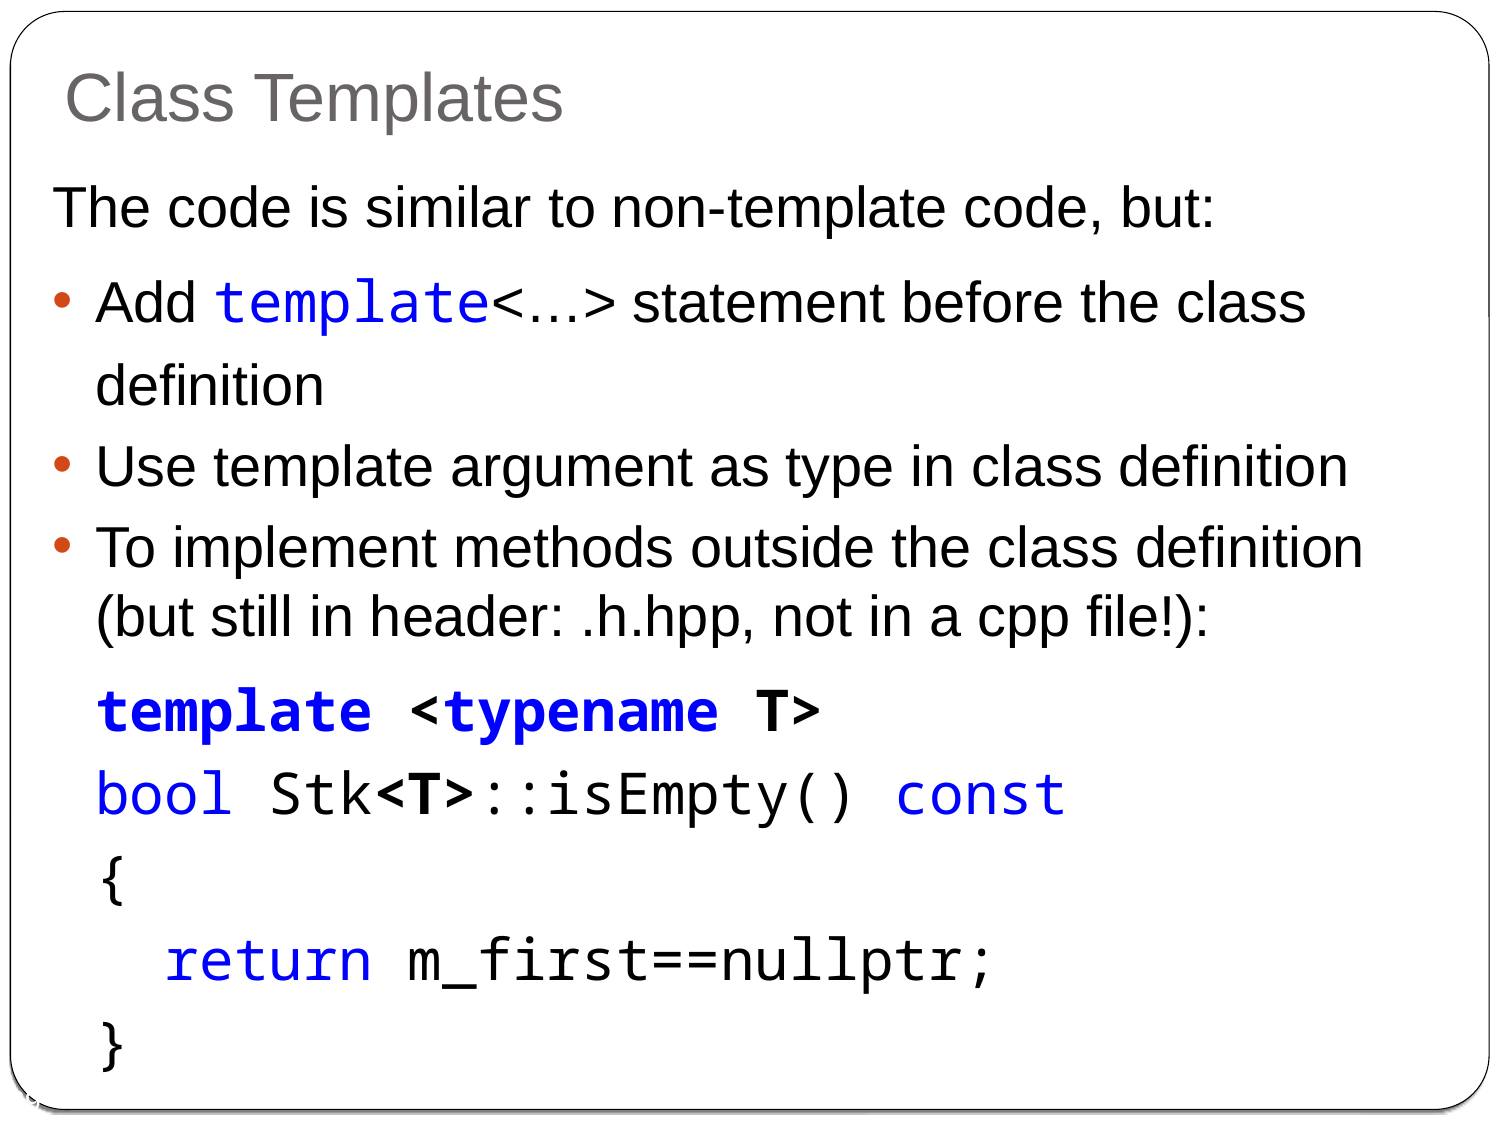

# Class Templates
The code is similar to non-template code, but:
Add template<…> statement before the class definition
Use template argument as type in class definition
To implement methods outside the class definition (but still in header: .h.hpp, not in a cpp file!):
template <typename T>
bool Stk<T>::isEmpty() const
{
  return m_first==nullptr;
}